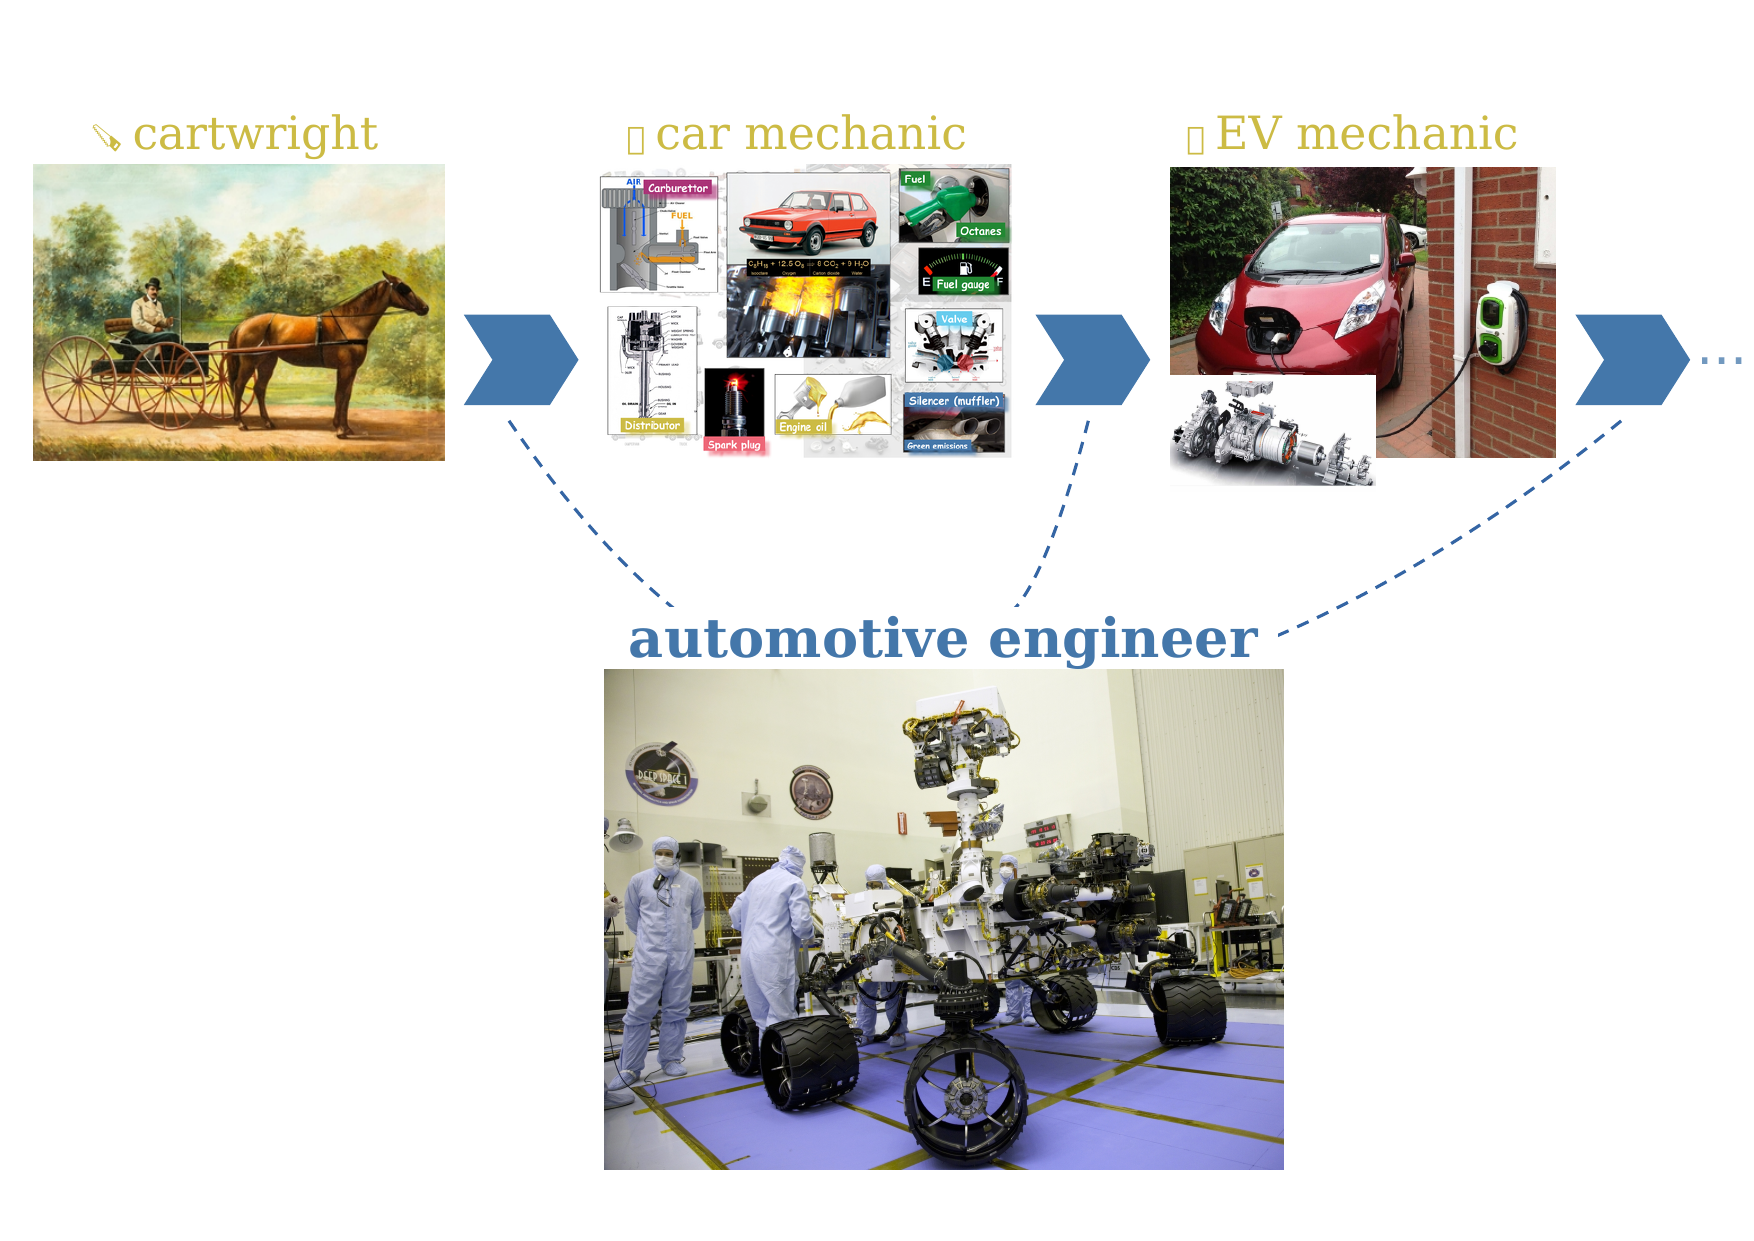

🔧 car mechanic
🪚 cartwright
🔌 EV mechanic
...
 automotive engineer
?